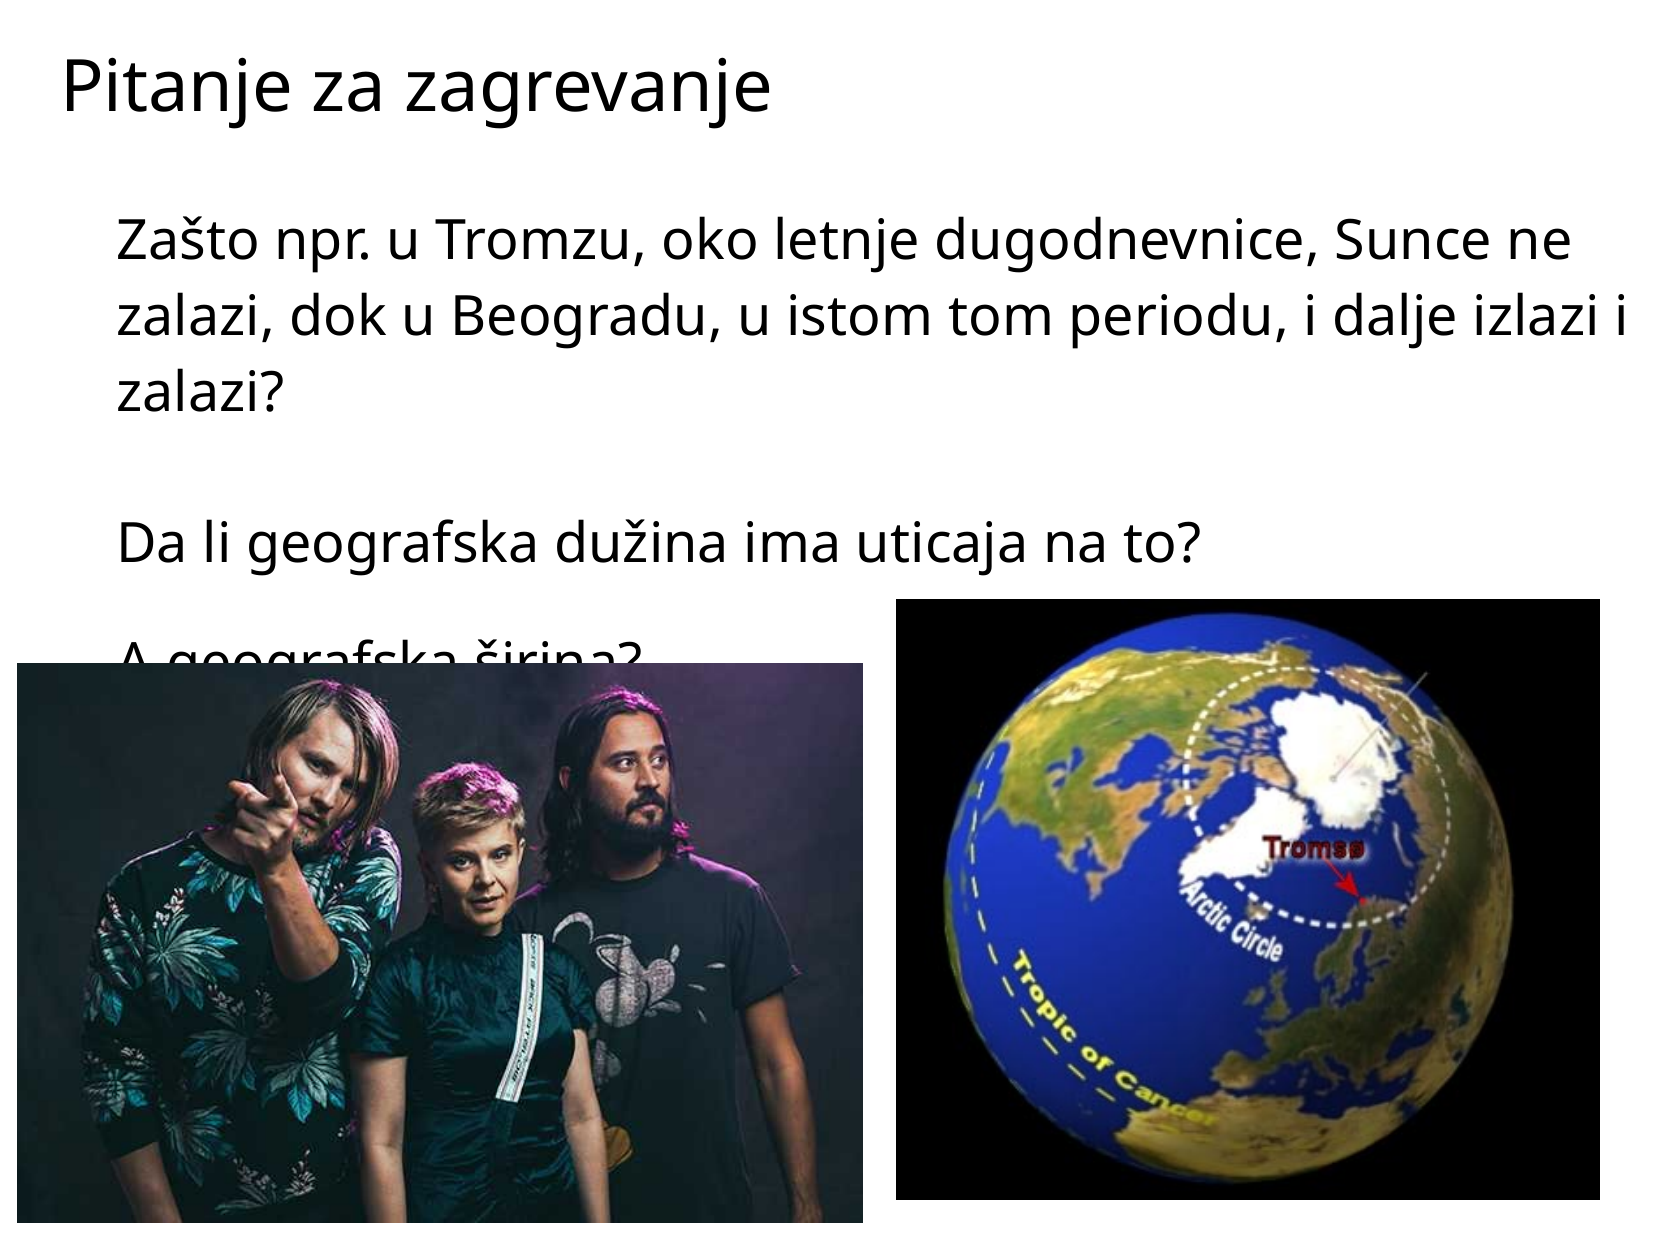

# Pitanje za zagrevanje
Zašto npr. u Tromzu, oko letnje dugodnevnice, Sunce ne zalazi, dok u Beogradu, u istom tom periodu, i dalje izlazi i zalazi?
Da li geografska dužina ima uticaja na to?
A geografska širina?